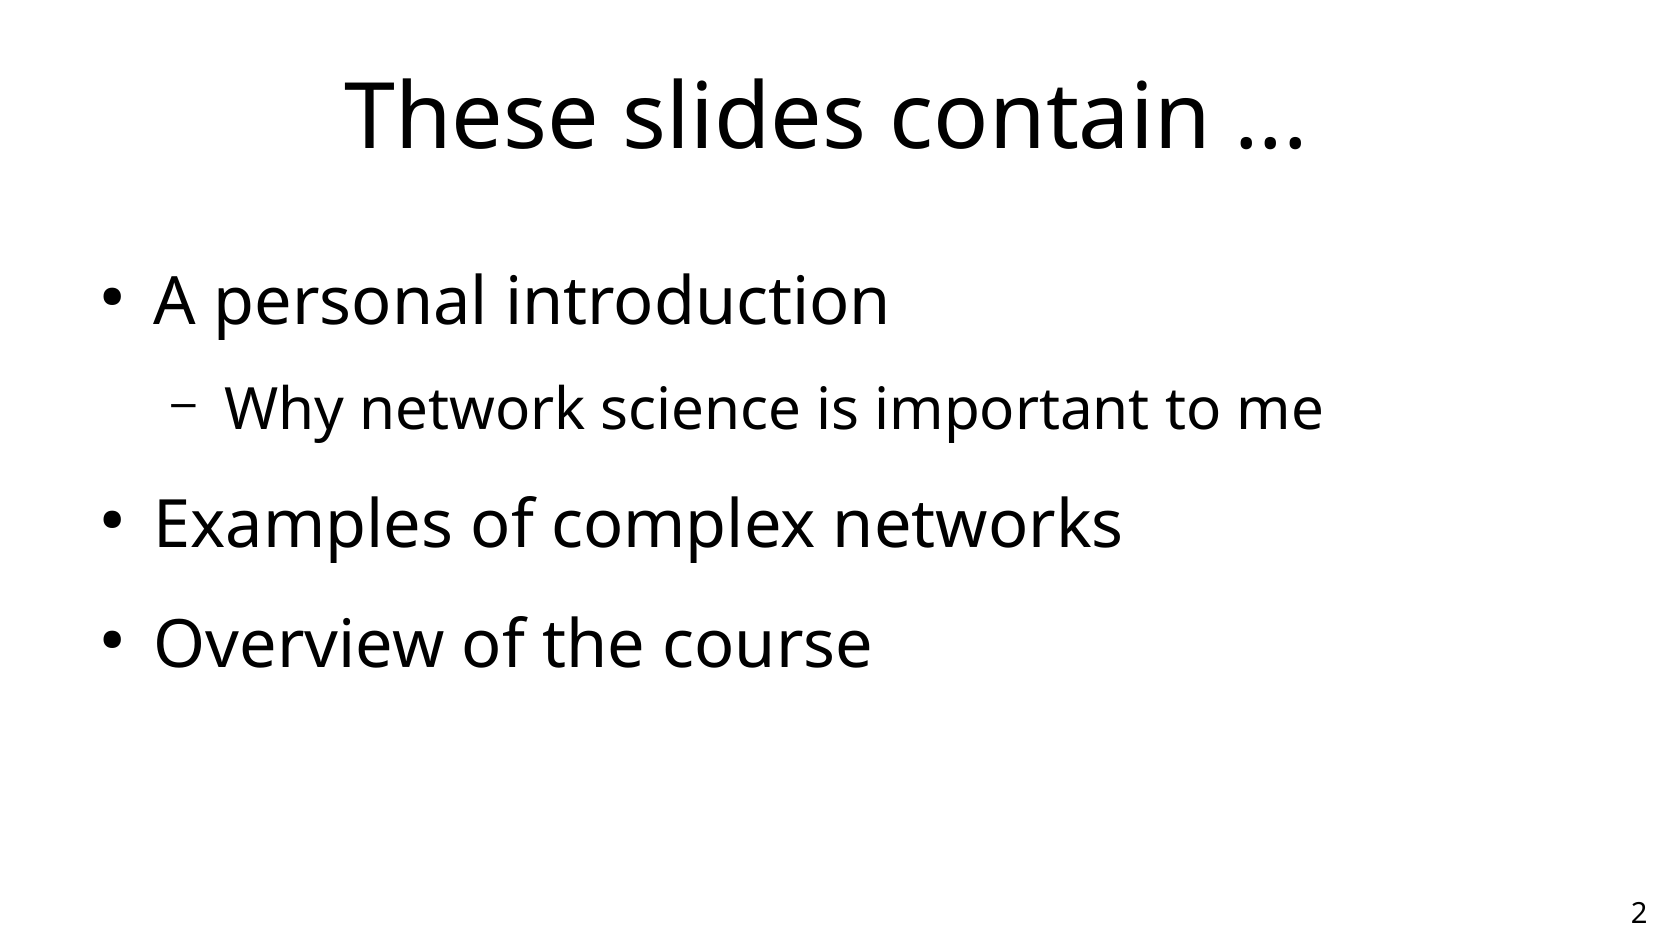

# These slides contain ...
A personal introduction
Why network science is important to me
Examples of complex networks
Overview of the course
2